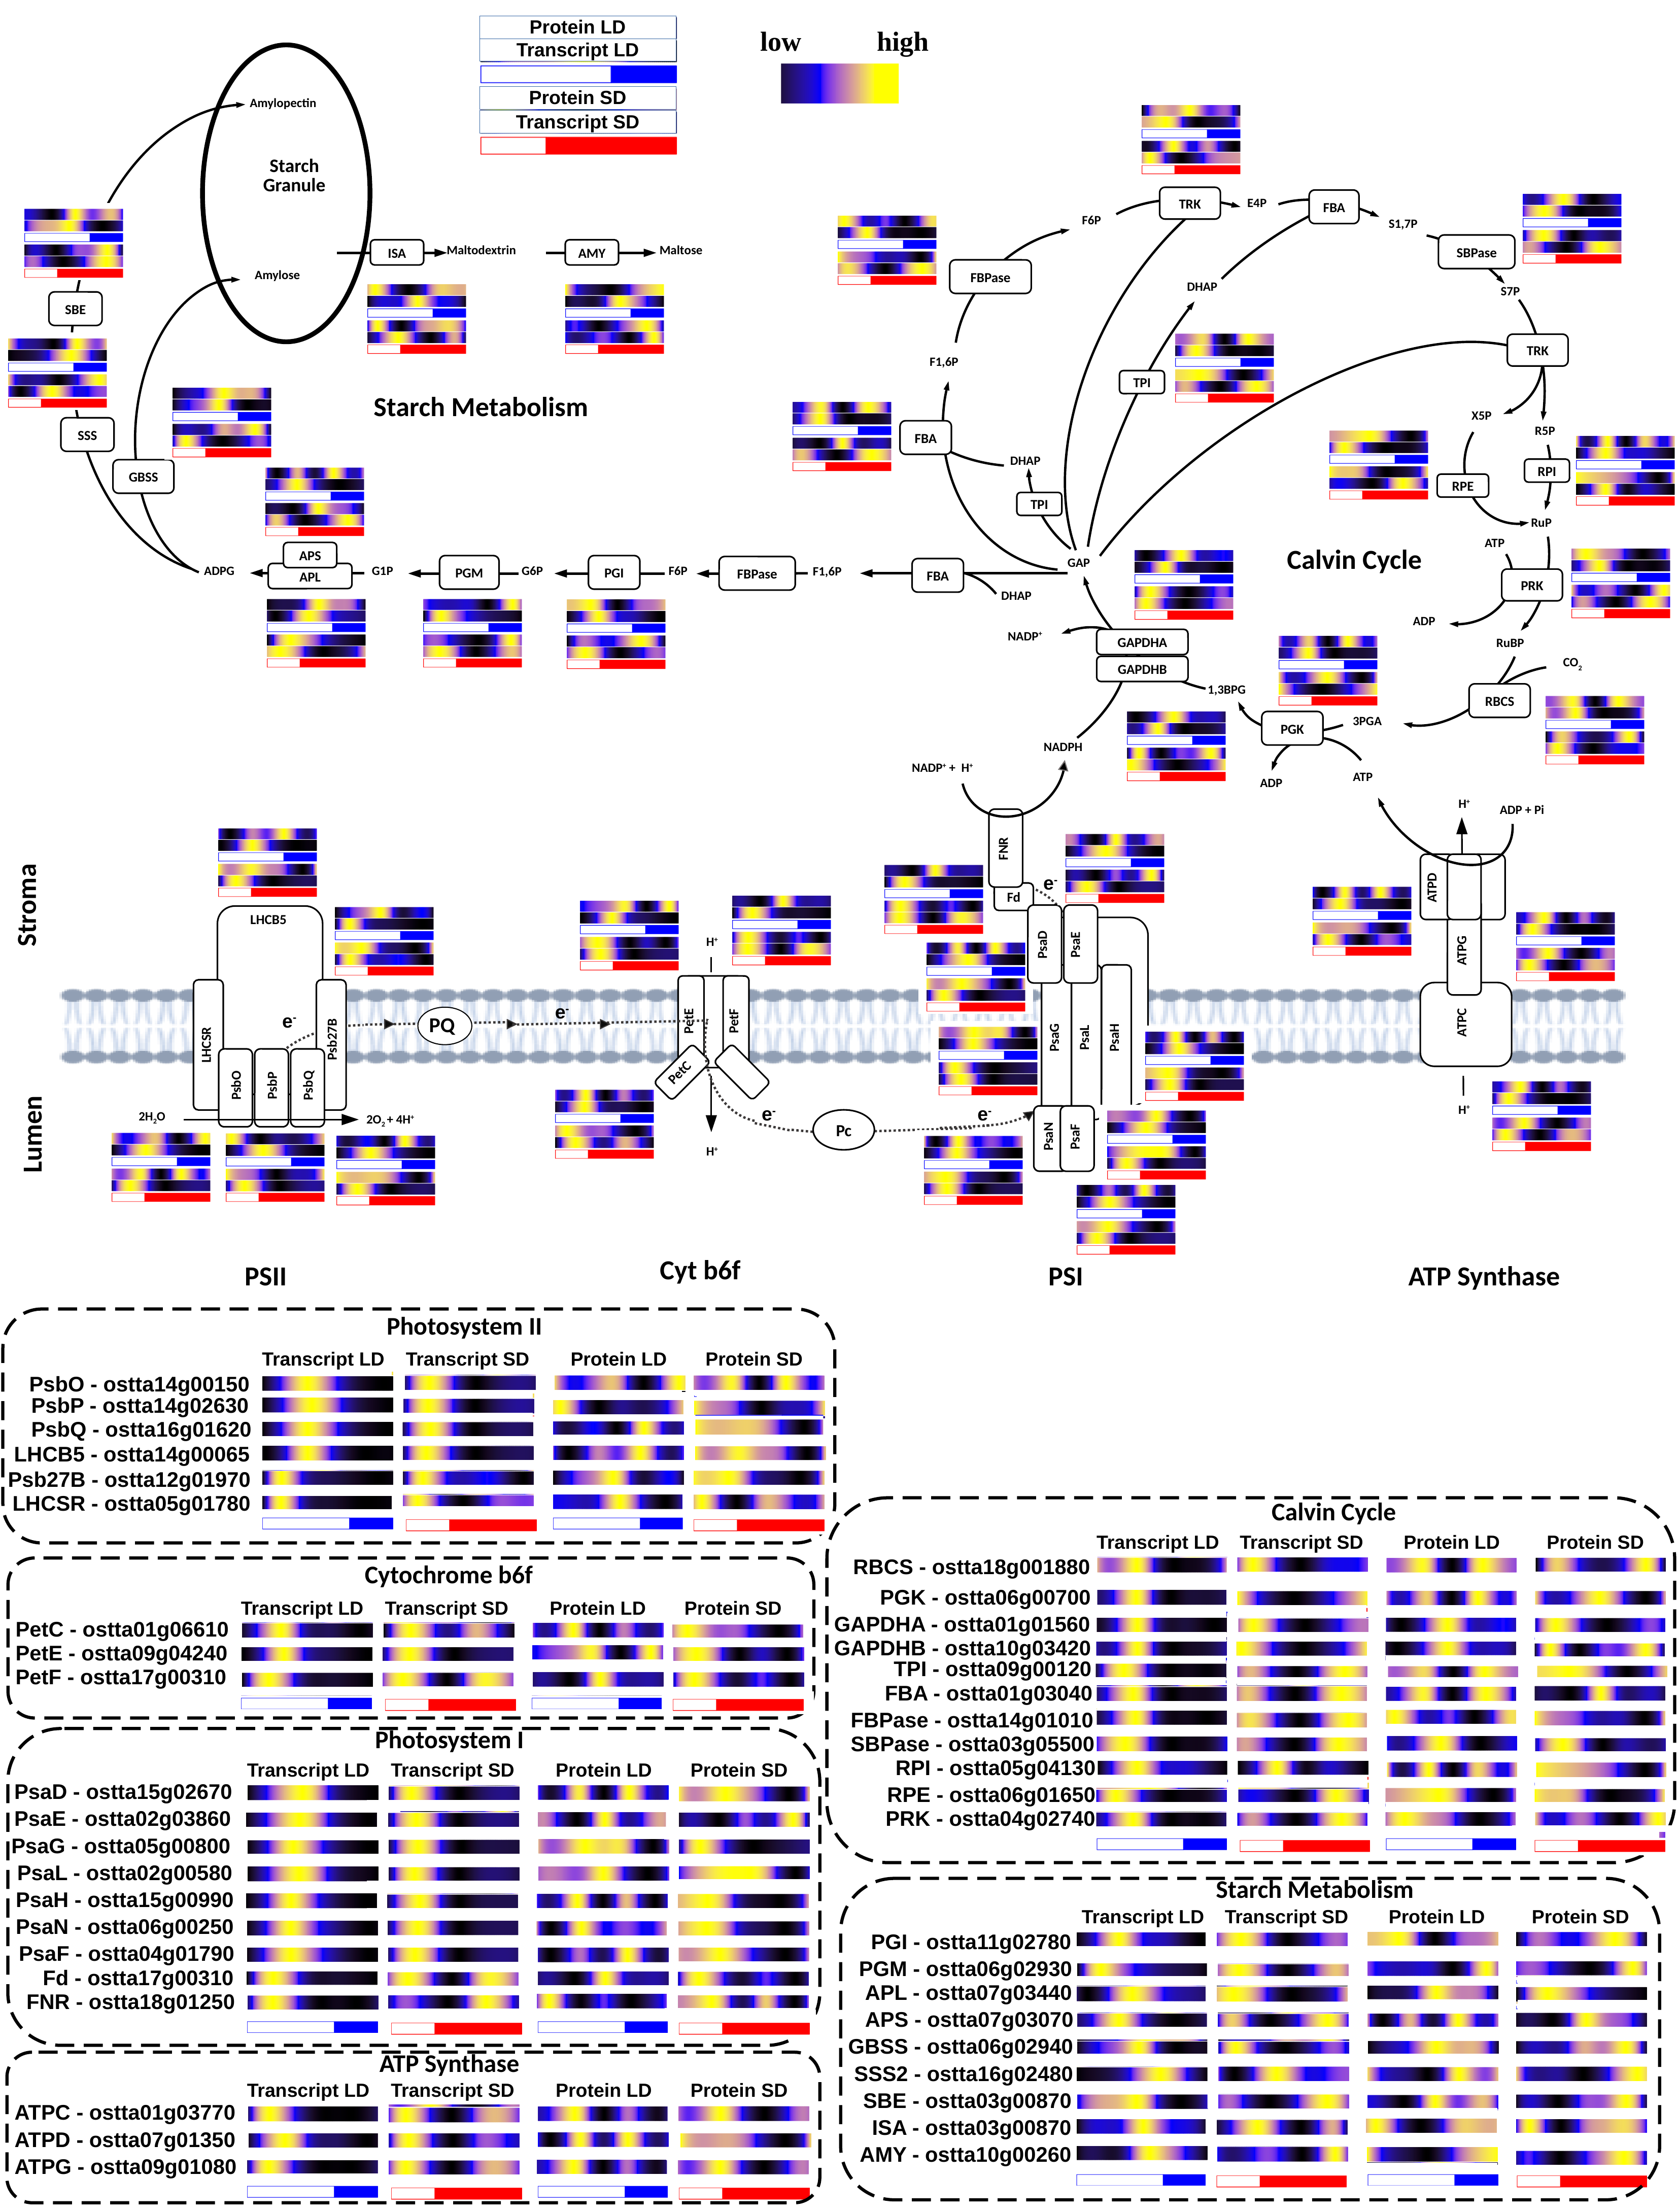

Protein LD
low
high
Transcript LD
Protein SD
Amylopectin
Transcript SD
Starch
Granule
TRK
FBA
E4P
F6P
S1,7P
SBPase
ISA
AMY
Maltodextrin
Maltose
FBPase
Amylose
DHAP
S7P
SBE
TRK
F1,6P
TPI
Starch Metabolism
X5P
SSS
FBA
R5P
DHAP
RPI
GBSS
RPE
TPI
RuP
ATP
APS
Calvin Cycle
GAP
PGM
PGI
FBPase
FBA
ADPG
G1P
G6P
F6P
F1,6P
APL
PRK
DHAP
ADP
NADP+
GAPDHA
RuBP
CO2
GAPDHB
1,3BPG
RBCS
PGK
3PGA
NADPH
NADP+ + H+
ATP
ADP
H+
ADP + Pi
FNR
e-
ATPD
Fd
Stroma
LHCB5
H+
PsaD
PsaE
ATPG
e-
e-
PQ
PetE
PetF
ATPC
Psb27B
PsaG
PsaL
PsaH
LHCSR
PetC
PsbO
PsbP
PsbQ
e-
e-
H+
2H2O
2O2 + 4H+
Pc
Lumen
PsaN
PsaF
H+
Cyt b6f
PSII
PSI
ATP Synthase
Photosystem II
Transcript LD
Transcript SD
Protein LD
Protein SD
PsbO - ostta14g00150
PsbP - ostta14g02630
PsbQ - ostta16g01620
LHCB5 - ostta14g00065
Psb27B - ostta12g01970
LHCSR - ostta05g01780
Calvin Cycle
Transcript LD
Transcript SD
Protein LD
Protein SD
RBCS - ostta18g001880
Cytochrome b6f
PGK - ostta06g00700
Transcript LD
Transcript SD
Protein LD
Protein SD
GAPDHA - ostta01g01560
PetC - ostta01g06610
GAPDHB - ostta10g03420
PetE - ostta09g04240
TPI - ostta09g00120
PetF - ostta17g00310
FBA - ostta01g03040
FBPase - ostta14g01010
Photosystem I
SBPase - ostta03g05500
RPI - ostta05g04130
Transcript LD
Transcript SD
Protein LD
Protein SD
PsaD - ostta15g02670
RPE - ostta06g01650
PsaE - ostta02g03860
PRK - ostta04g02740
PsaG - ostta05g00800
PsaL - ostta02g00580
Starch Metabolism
PsaH - ostta15g00990
Transcript LD
Transcript SD
Protein LD
Protein SD
PsaN - ostta06g00250
PGI - ostta11g02780
PsaF - ostta04g01790
PGM - ostta06g02930
Fd - ostta17g00310
APL - ostta07g03440
FNR - ostta18g01250
APS - ostta07g03070
GBSS - ostta06g02940
ATP Synthase
SSS2 - ostta16g02480
Transcript LD
Transcript SD
Protein LD
Protein SD
SBE - ostta03g00870
ATPC - ostta01g03770
 ISA - ostta03g00870
ATPD - ostta07g01350
 AMY - ostta10g00260
ATPG - ostta09g01080